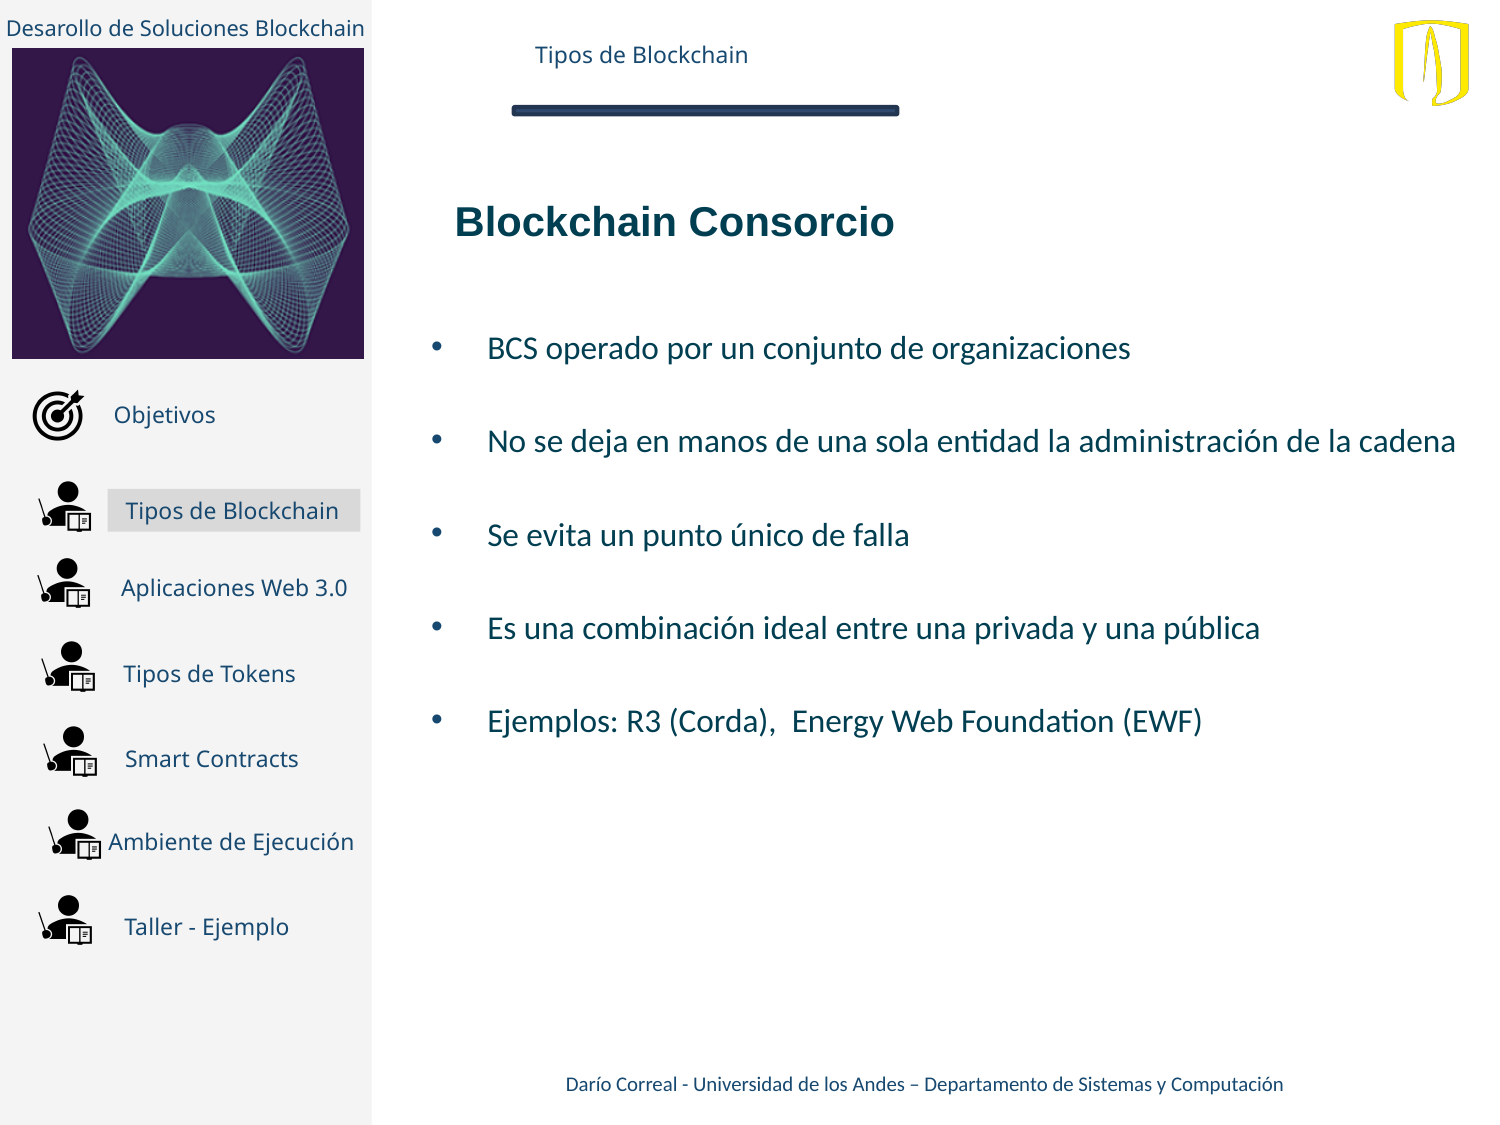

Tipos de Blockchain
# Blockchain Consorcio
BCS operado por un conjunto de organizaciones
No se deja en manos de una sola entidad la administración de la cadena
Se evita un punto único de falla
Es una combinación ideal entre una privada y una pública
Ejemplos: R3 (Corda), Energy Web Foundation (EWF)
Objetivos
Tipos de Blockchain
Aplicaciones Web 3.0
Tipos de Tokens
Smart Contracts
 Ambiente de Ejecución
Taller - Ejemplo
Darío Correal - Universidad de los Andes – Departamento de Sistemas y Computación